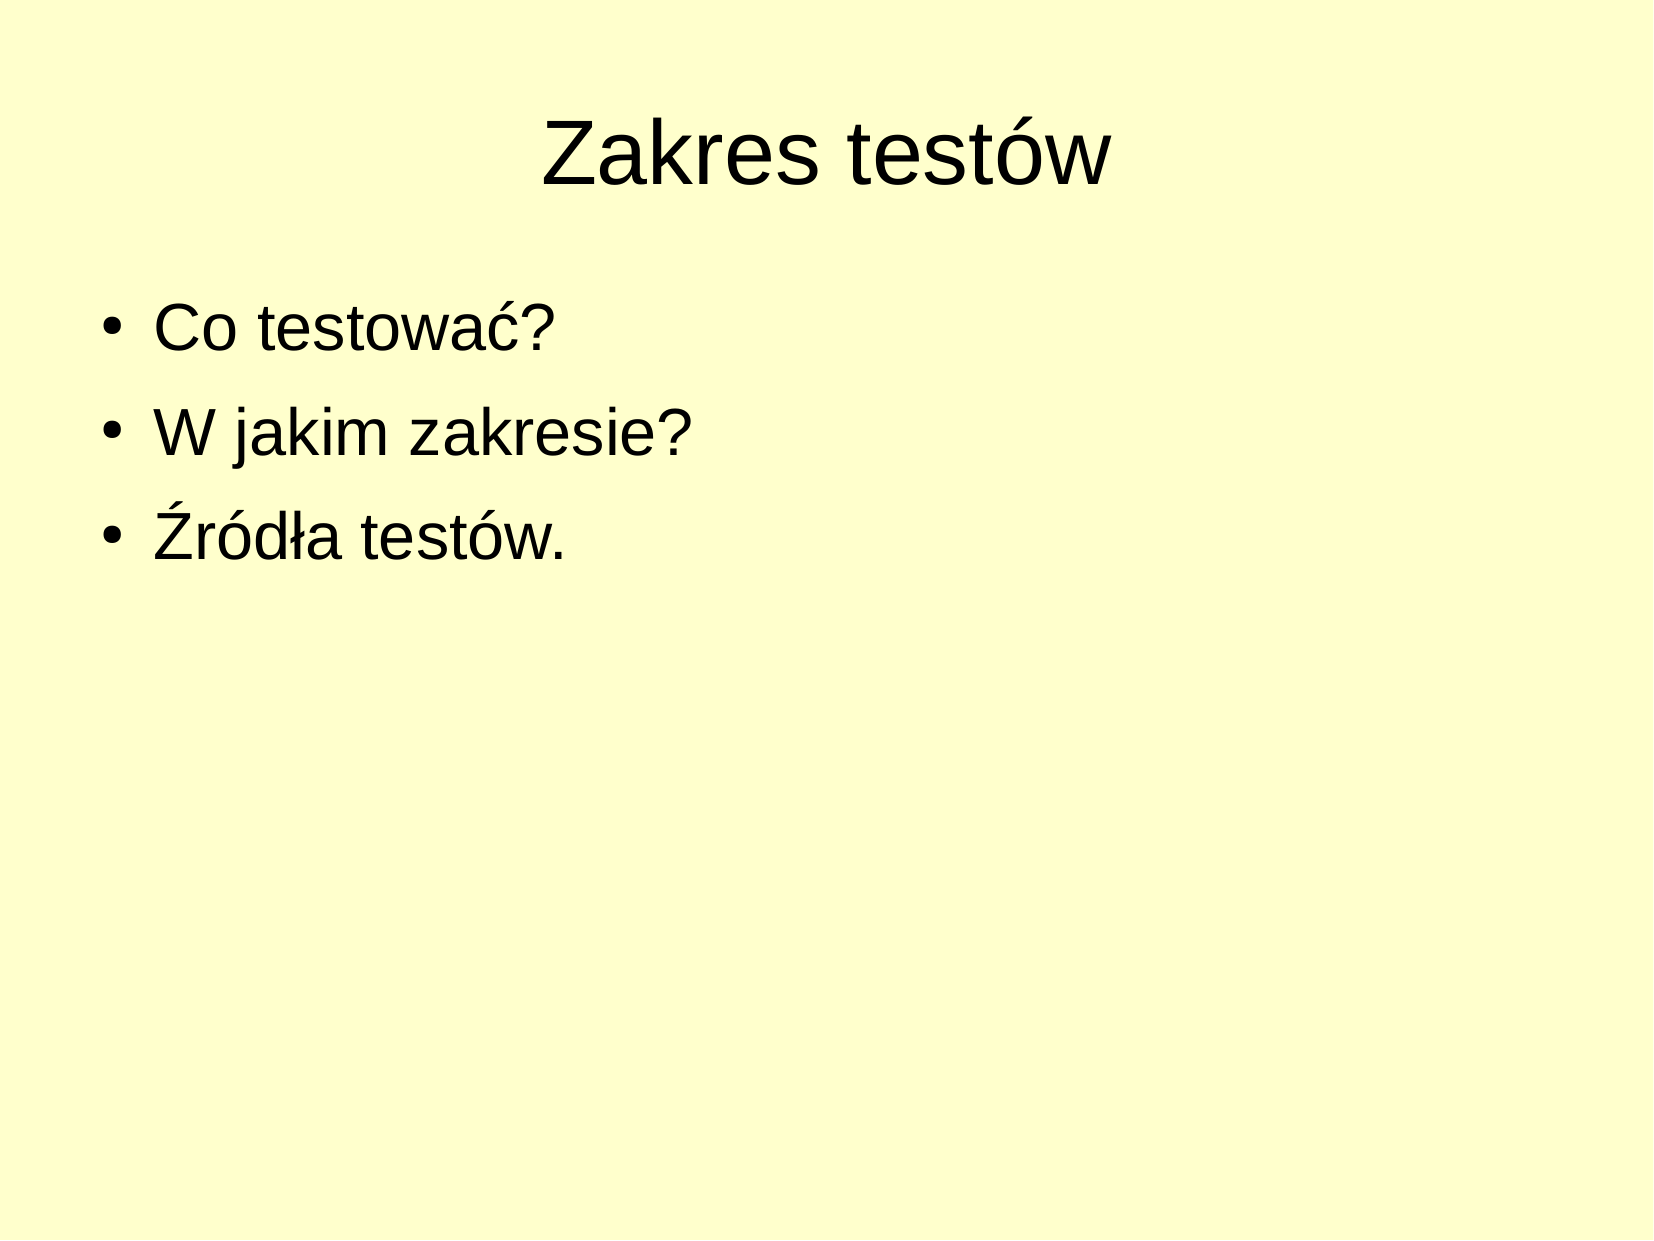

# Zakres testów
Co testować?
W jakim zakresie?
Źródła testów.